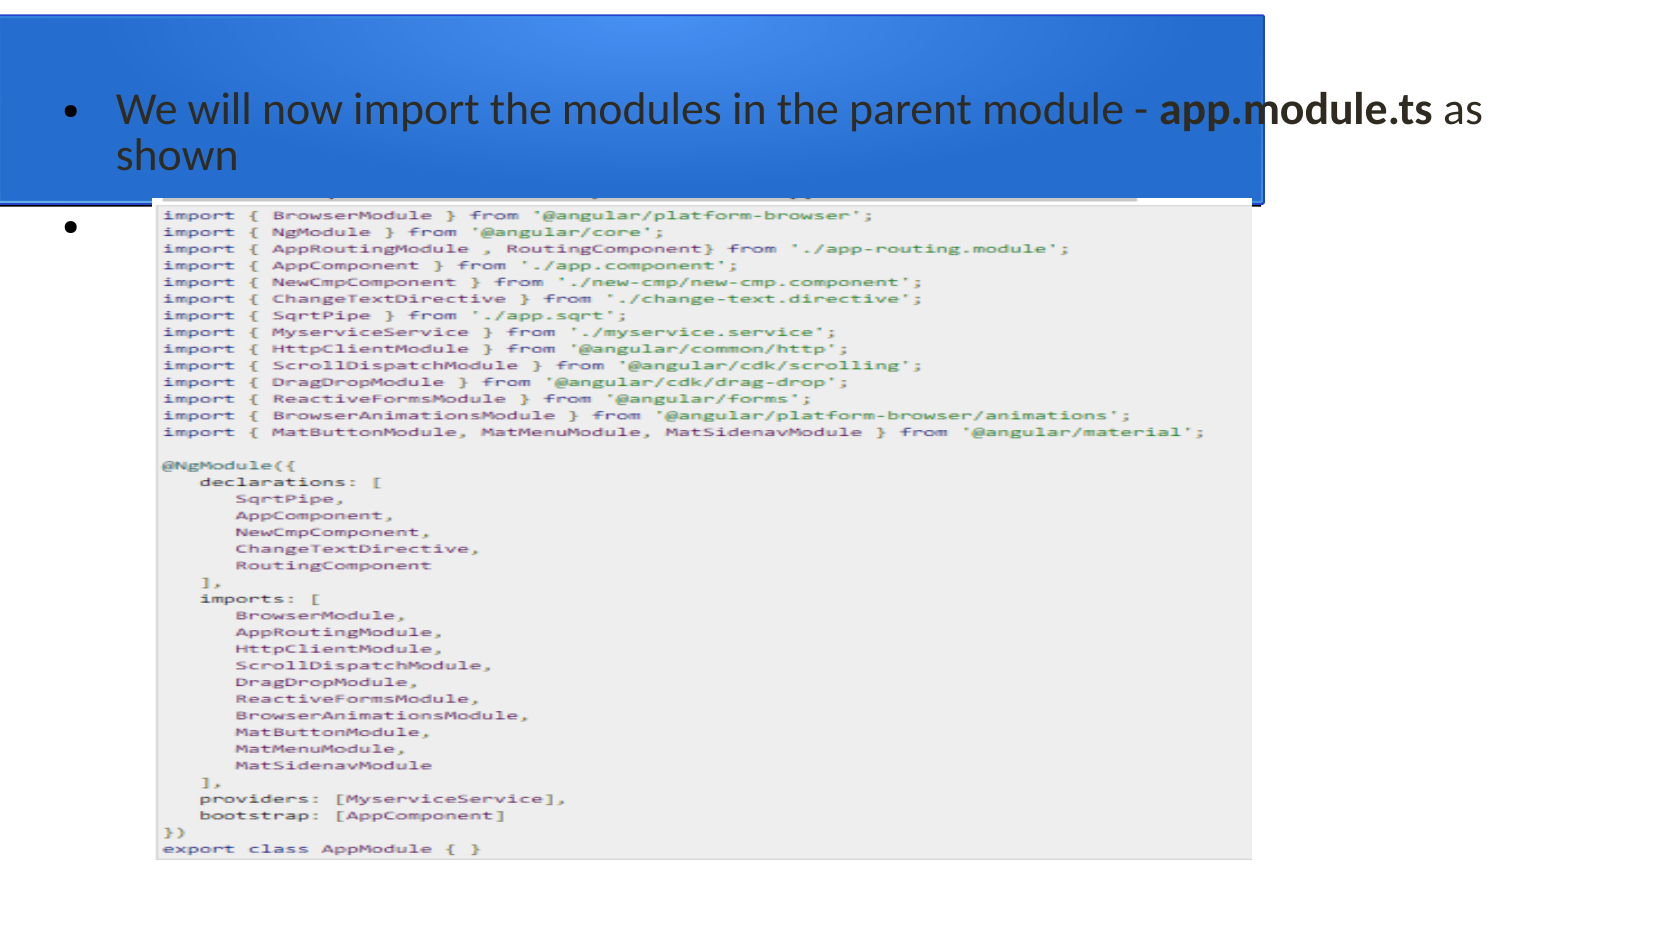

# We will now import the modules in the parent module - app.module.ts as shown